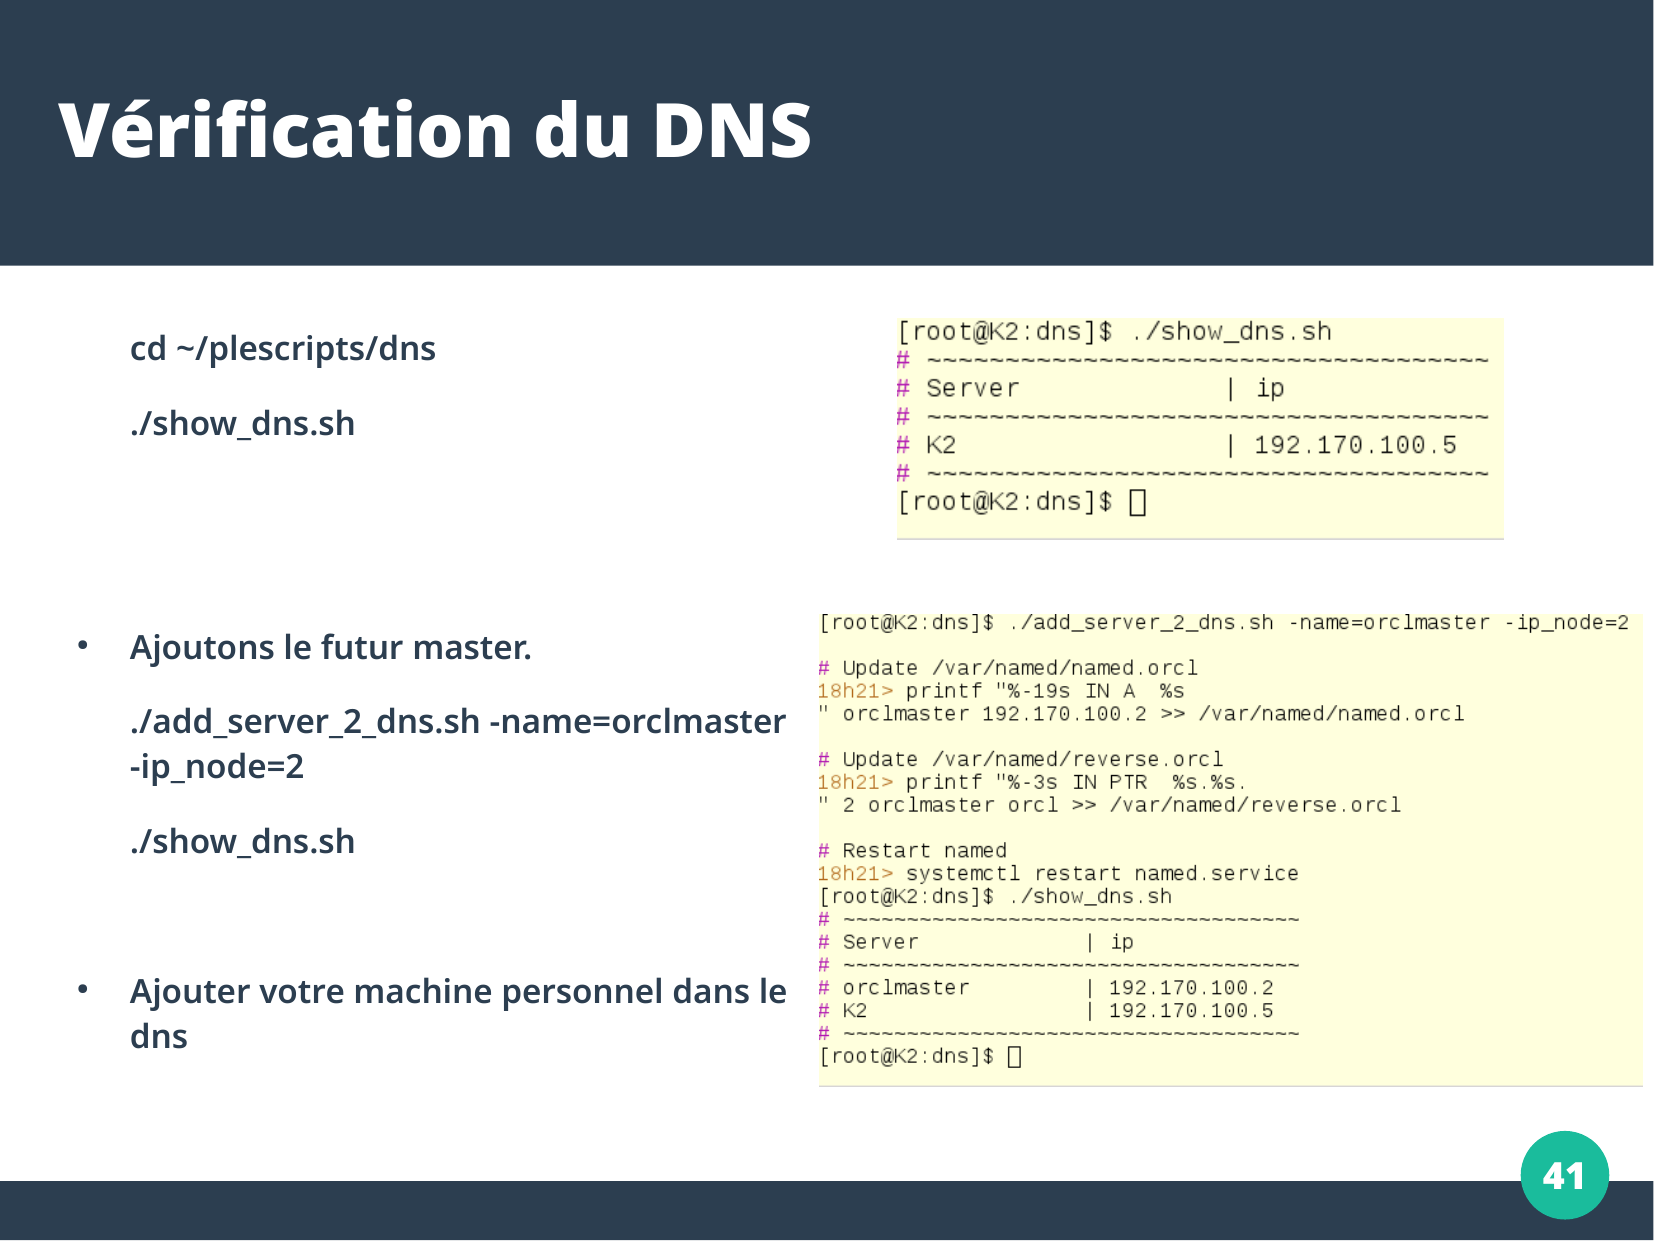

# Vérification du DNS
cd ~/plescripts/dns
./show_dns.sh
Ajoutons le futur master.
./add_server_2_dns.sh -name=orclmaster -ip_node=2
./show_dns.sh
Ajouter votre machine personnel dans le dns
41